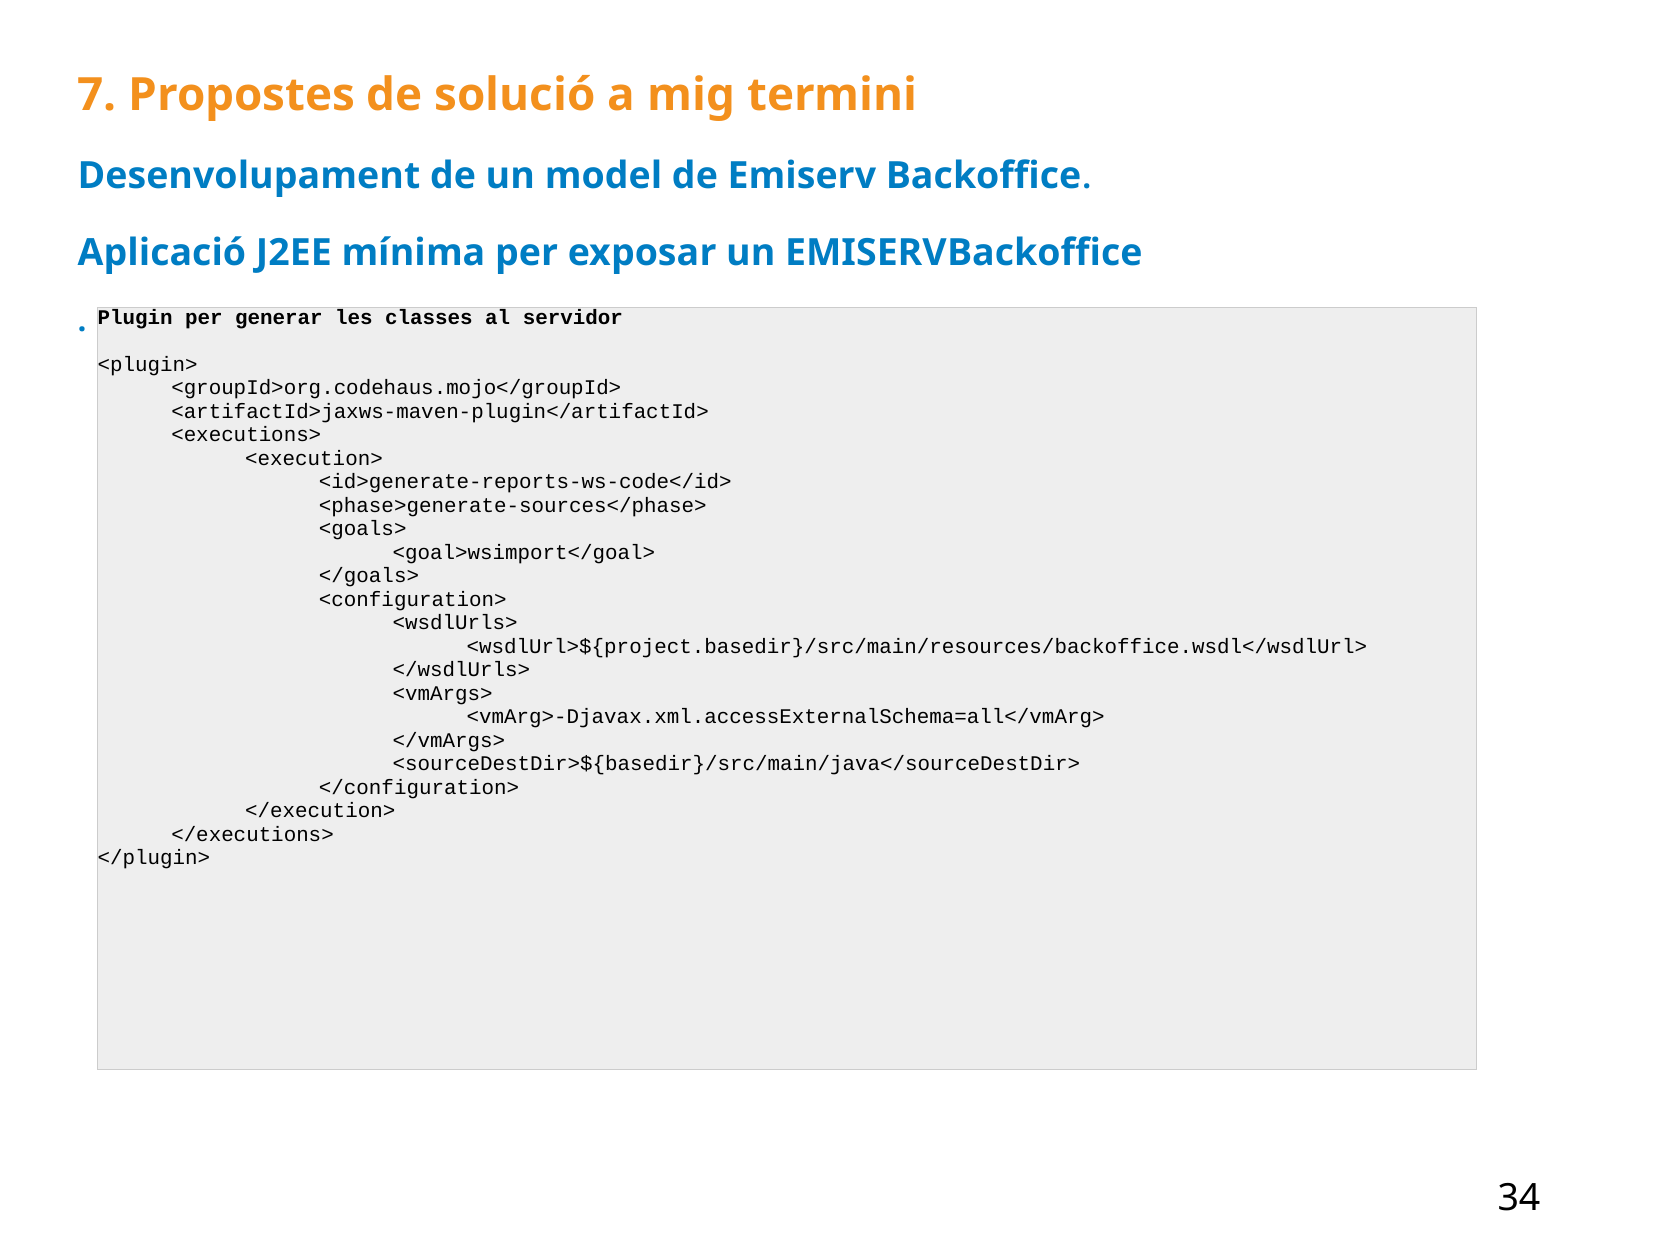

7. Propostes de solució a mig termini
Desenvolupament de un model de Emiserv Backoffice.
Aplicació J2EE mínima per exposar un EMISERVBackoffice
.
Plugin per generar les classes al servidor
<plugin>
	<groupId>org.codehaus.mojo</groupId>
	<artifactId>jaxws-maven-plugin</artifactId>
	<executions>
		<execution>
			<id>generate-reports-ws-code</id>
			<phase>generate-sources</phase>
			<goals>
				<goal>wsimport</goal>
			</goals>
			<configuration>
				<wsdlUrls>
					<wsdlUrl>${project.basedir}/src/main/resources/backoffice.wsdl</wsdlUrl>
				</wsdlUrls>
				<vmArgs>
					<vmArg>-Djavax.xml.accessExternalSchema=all</vmArg>
				</vmArgs>
				<sourceDestDir>${basedir}/src/main/java</sourceDestDir>
			</configuration>
		</execution>
	</executions>
</plugin>